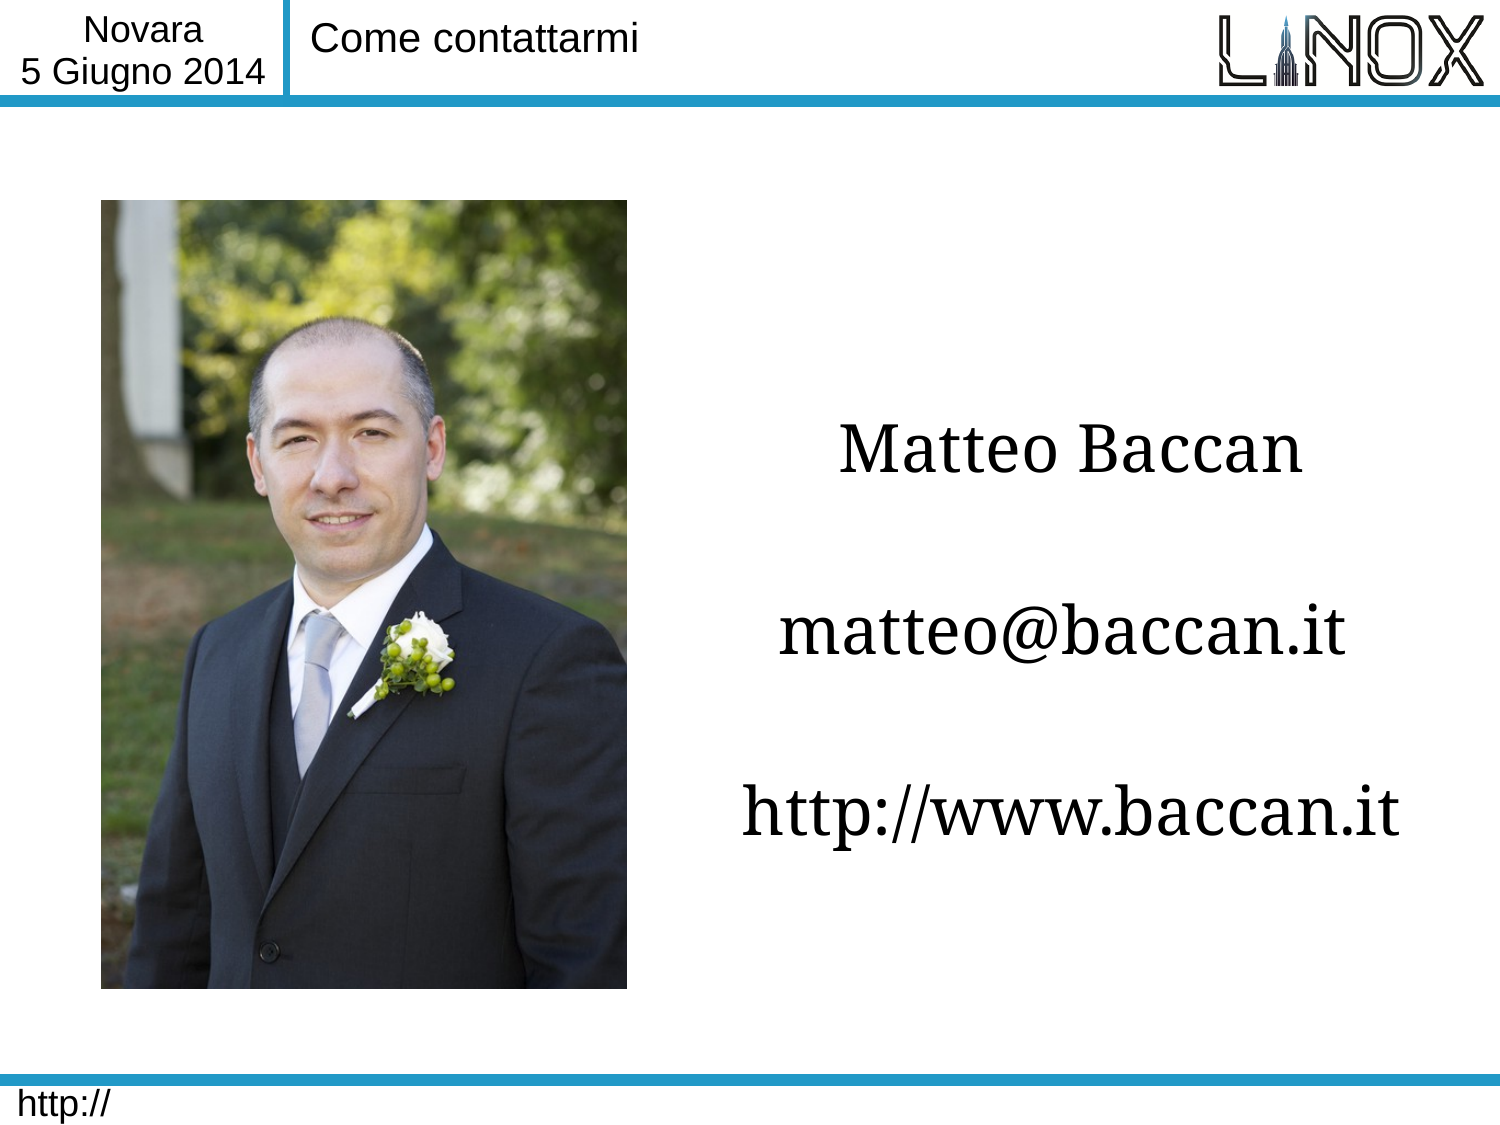

# Come contattarmi
Matteo Baccan
matteo@baccan.it
http://www.baccan.it